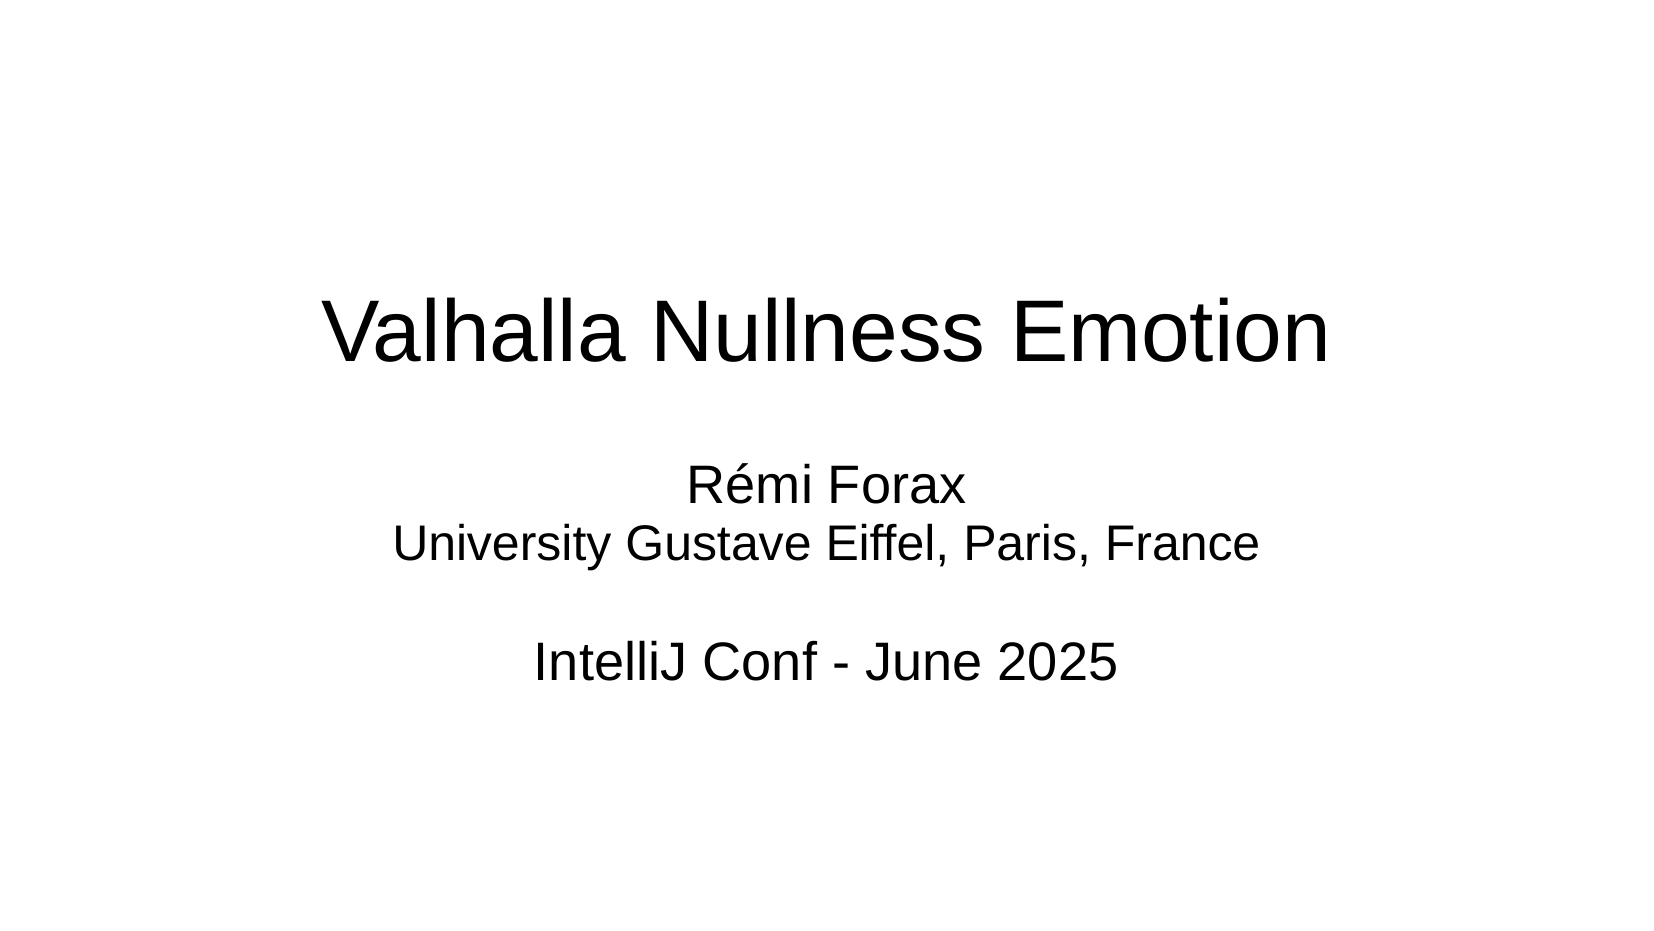

# Valhalla Nullness Emotion Rémi Forax University Gustave Eiffel, Paris, France IntelliJ Conf - June 2025